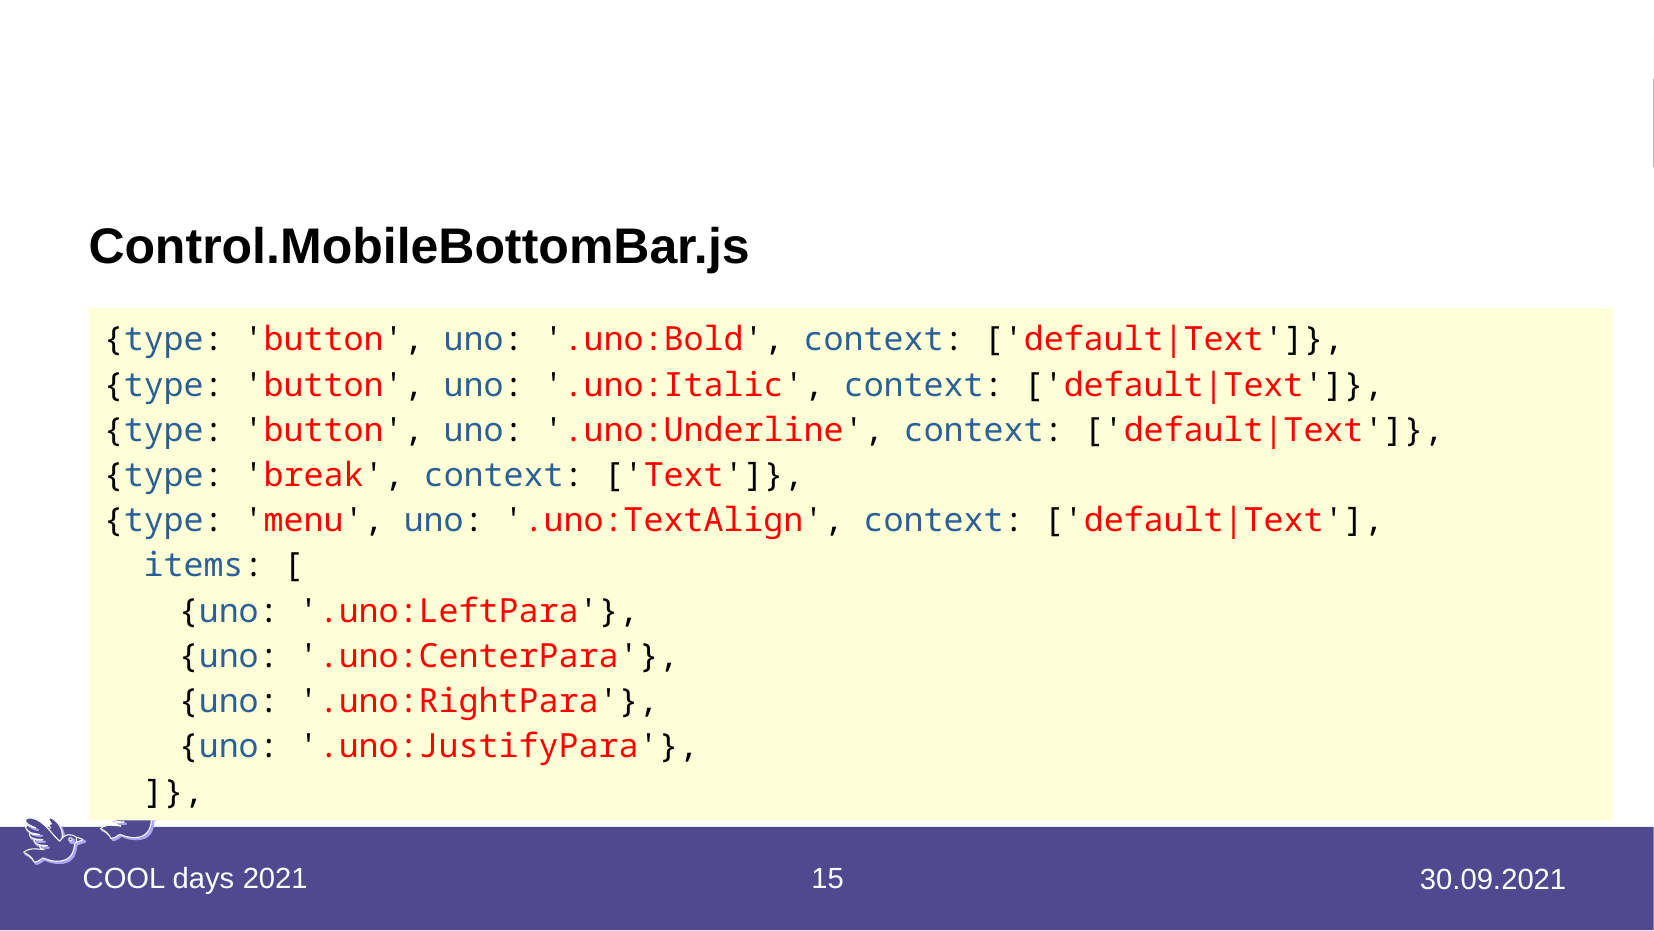

Control.MobileBottomBar.js
{type: 'button', uno: '.uno:Bold', context: ['default|Text']},
{type: 'button', uno: '.uno:Italic', context: ['default|Text']},
{type: 'button', uno: '.uno:Underline', context: ['default|Text']},
{type: 'break', context: ['Text']},
{type: 'menu', uno: '.uno:TextAlign', context: ['default|Text'],
 items: [
	{uno: '.uno:LeftPara'},
	{uno: '.uno:CenterPara'},
	{uno: '.uno:RightPara'},
	{uno: '.uno:JustifyPara'},
 ]},